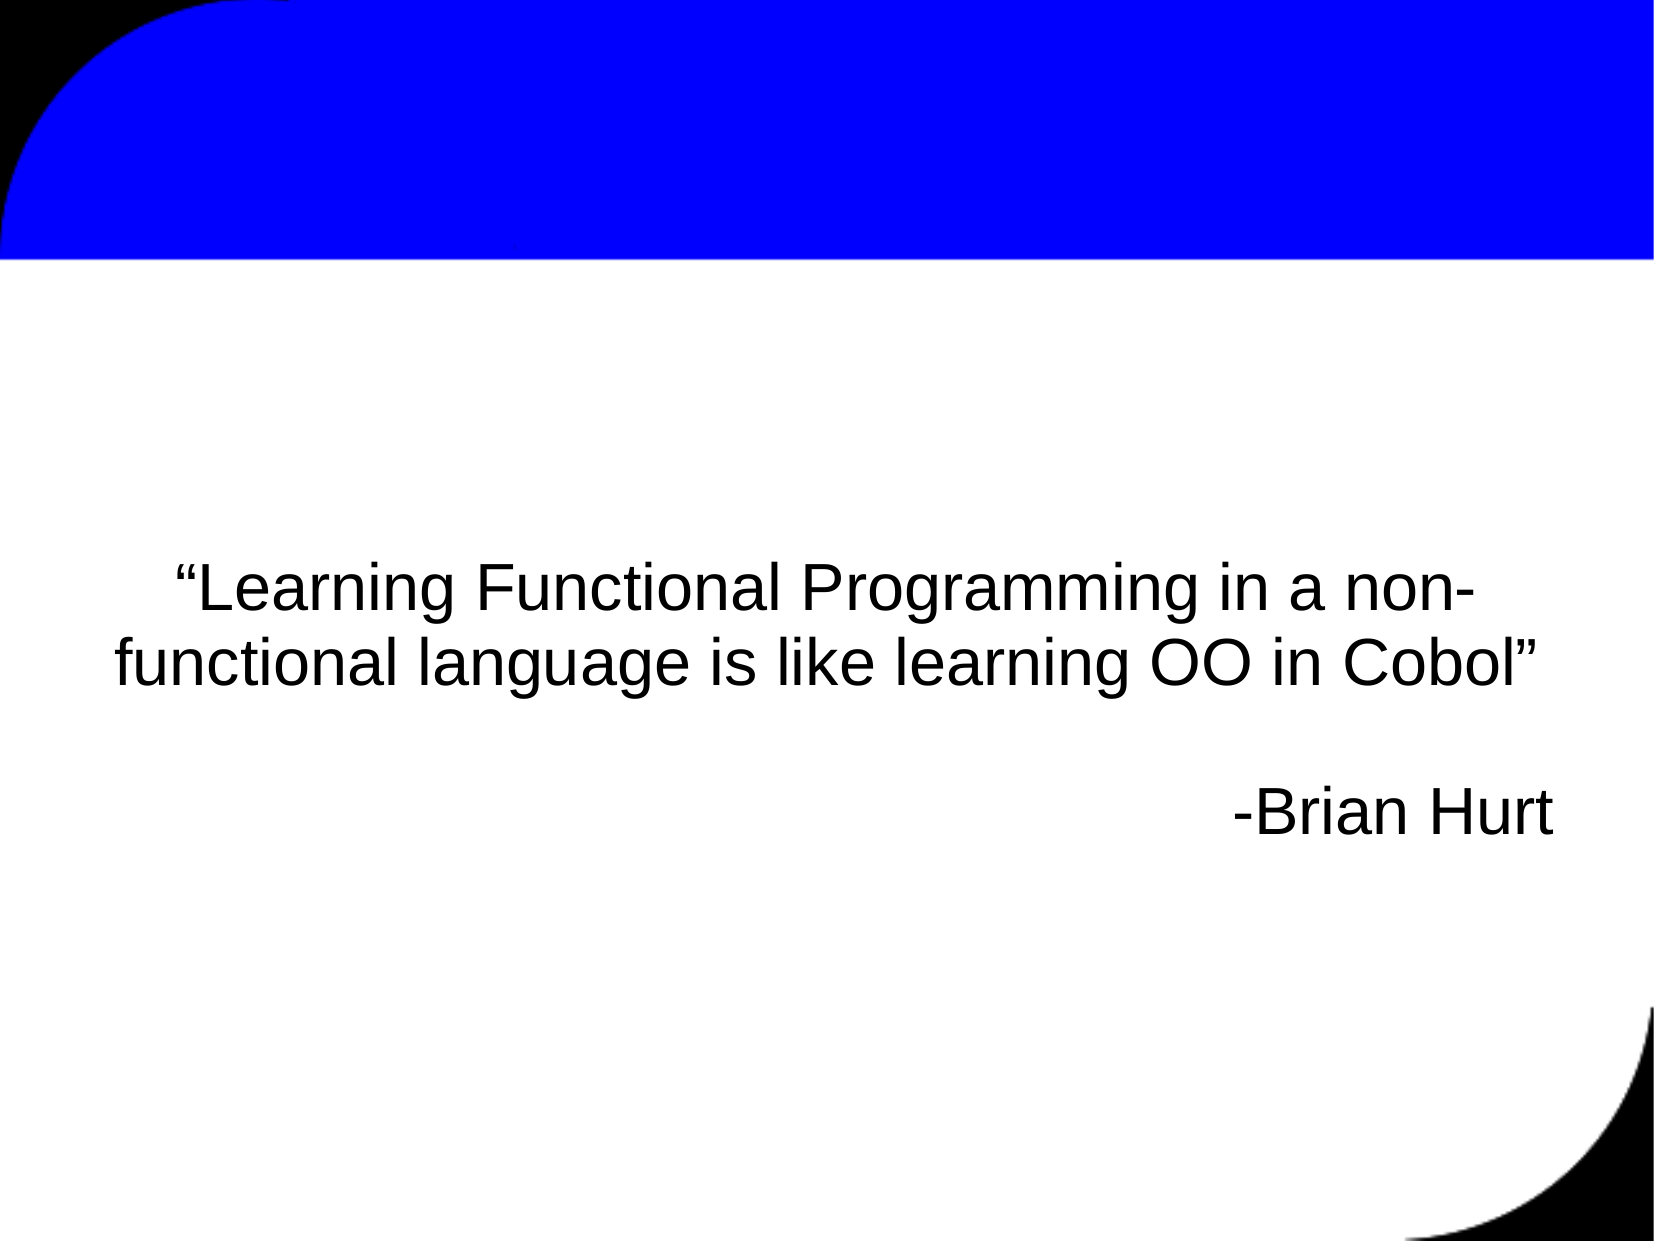

# “Learning Functional Programming in a non-functional language is like learning OO in Cobol”
-Brian Hurt